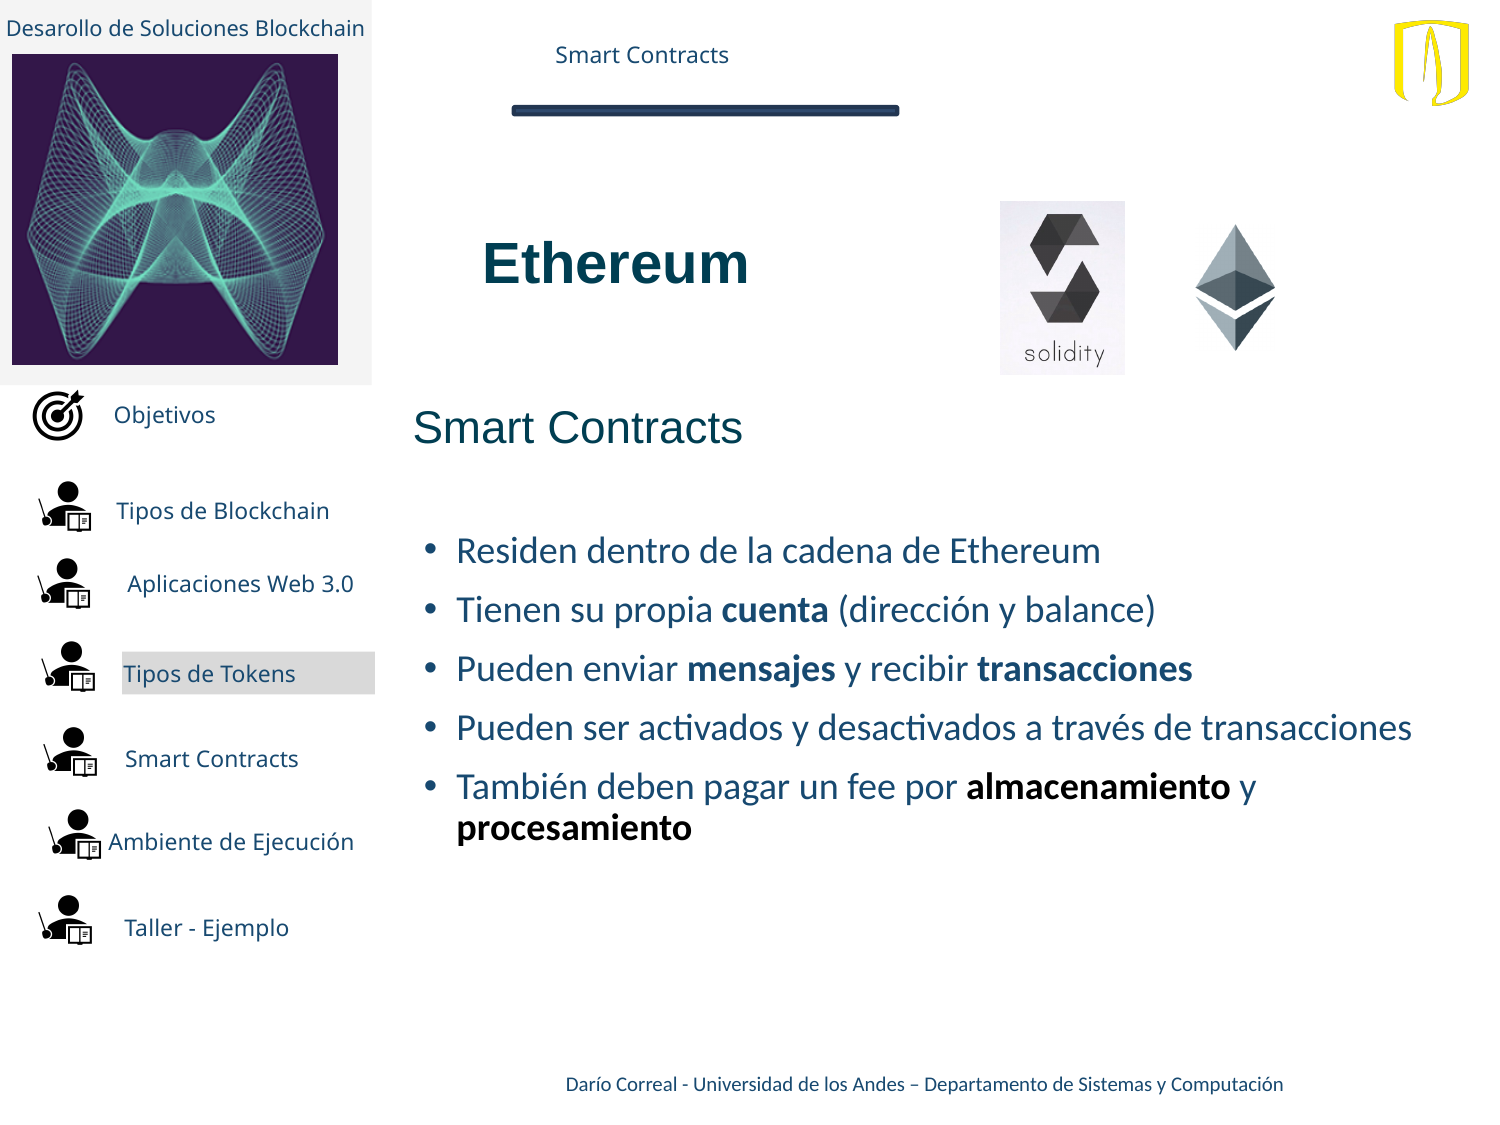

Smart Contracts
# Ethereum
Objetivos
Smart Contracts
Tipos de Blockchain
Residen dentro de la cadena de Ethereum
Tienen su propia cuenta (dirección y balance)
Pueden enviar mensajes y recibir transacciones
Pueden ser activados y desactivados a través de transacciones
También deben pagar un fee por almacenamiento y procesamiento
Aplicaciones Web 3.0
Tipos de Tokens
Smart Contracts
 Ambiente de Ejecución
Taller - Ejemplo
Darío Correal - Universidad de los Andes – Departamento de Sistemas y Computación